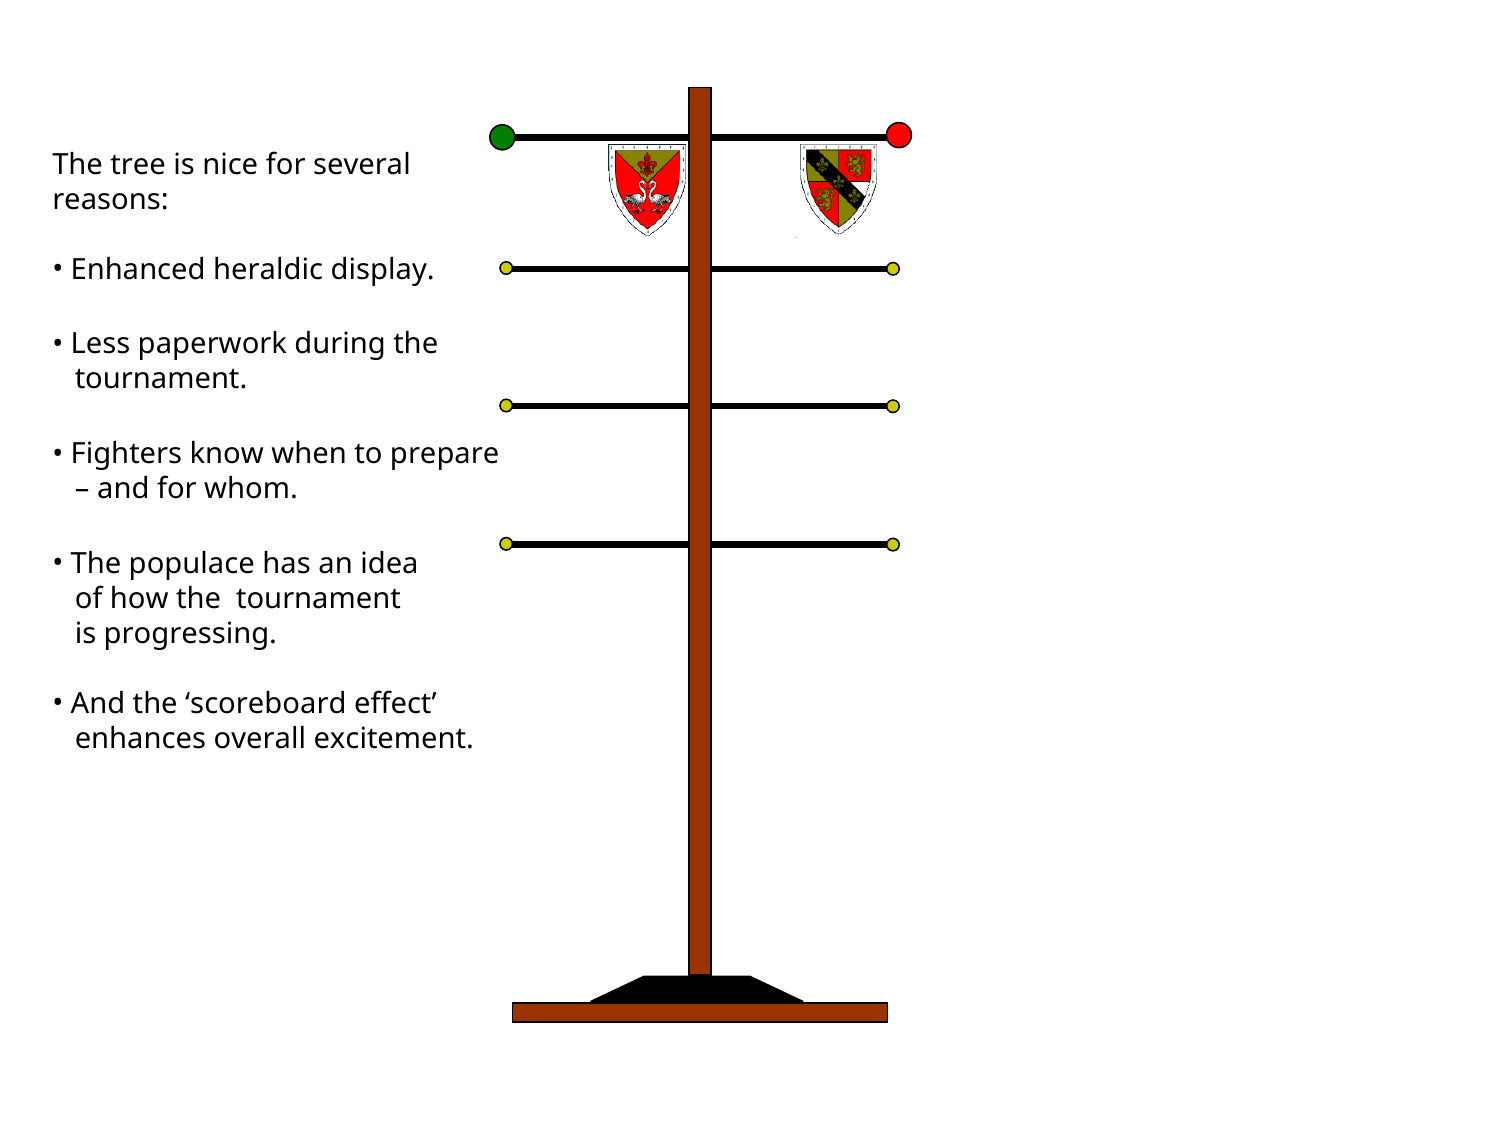

The tree is nice for several
reasons:
 Enhanced heraldic display.
 Less paperwork during the
 tournament.
 Fighters know when to prepare
 – and for whom.
 The populace has an idea
 of how the tournament
 is progressing.
 And the ‘scoreboard effect’
 enhances overall excitement.